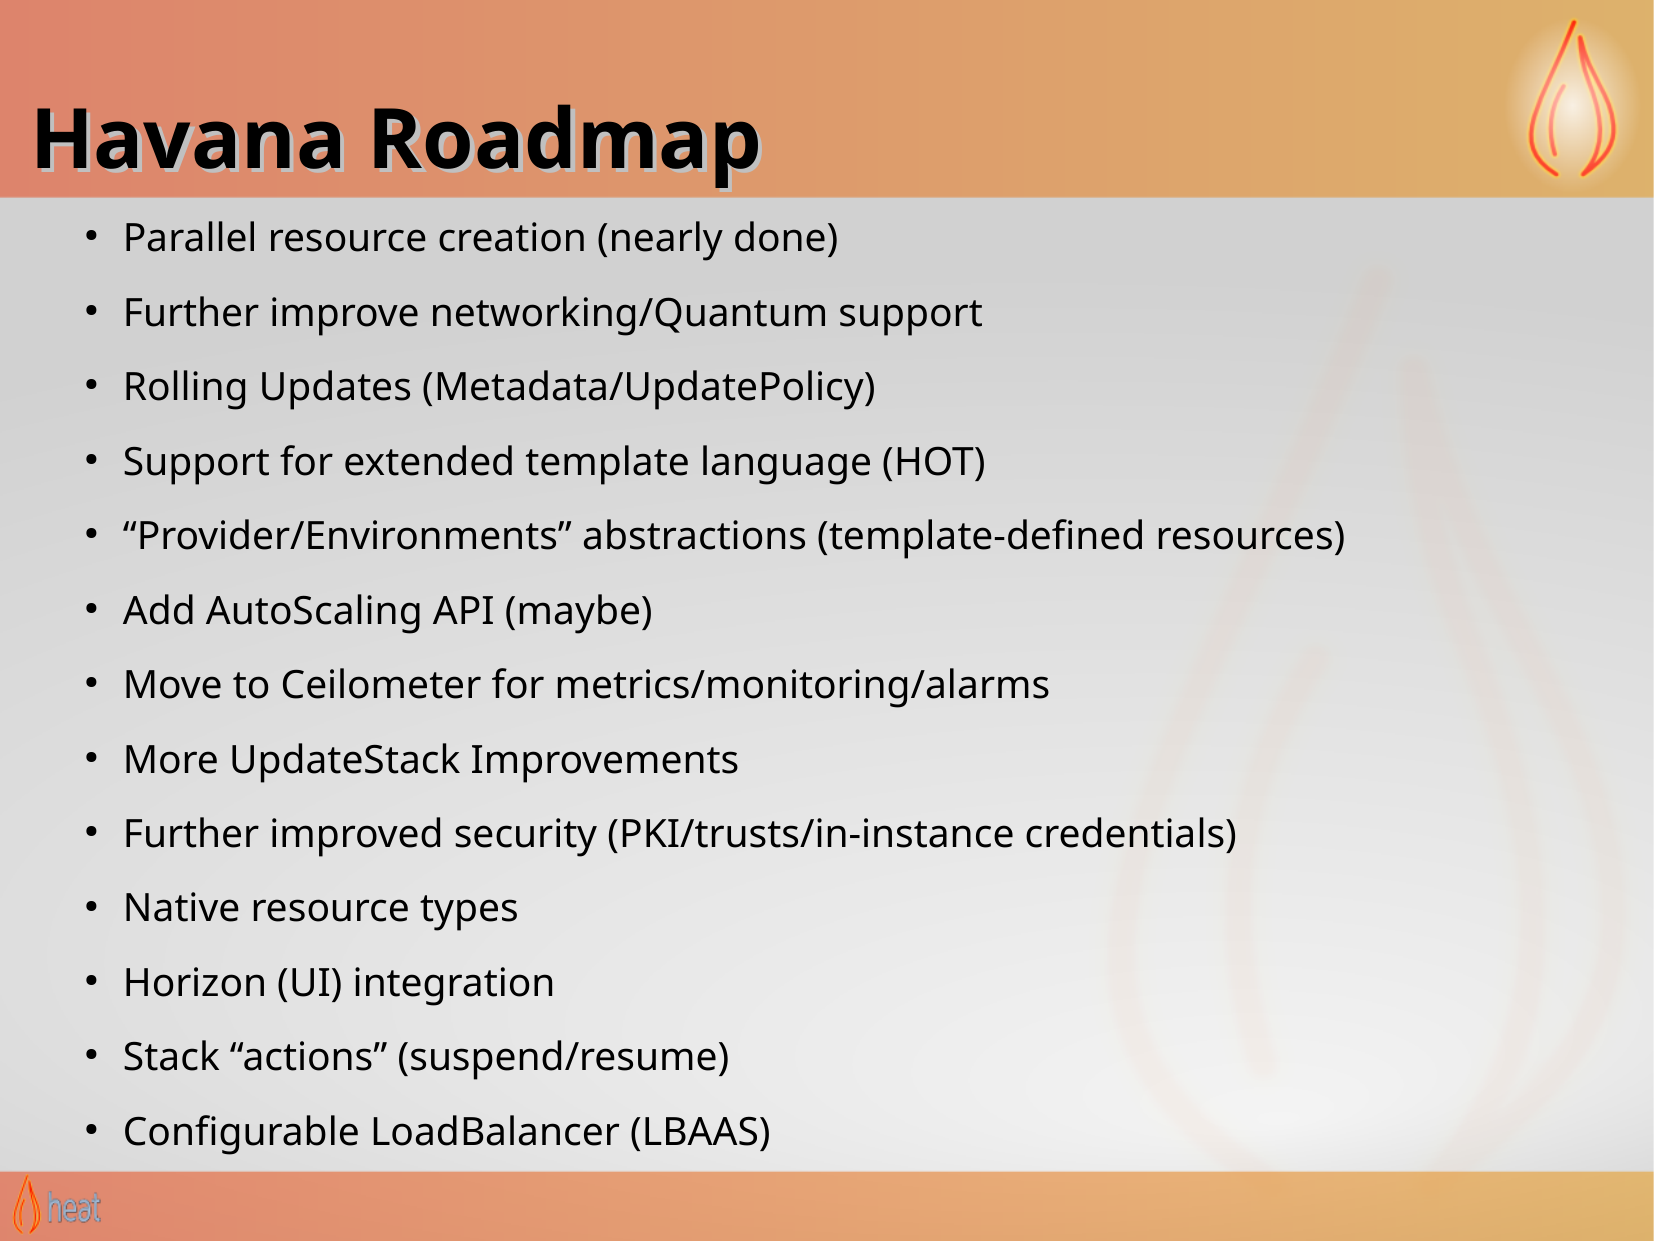

# Havana Roadmap
Parallel resource creation (nearly done)
Further improve networking/Quantum support
Rolling Updates (Metadata/UpdatePolicy)
Support for extended template language (HOT)
“Provider/Environments” abstractions (template-defined resources)
Add AutoScaling API (maybe)
Move to Ceilometer for metrics/monitoring/alarms
More UpdateStack Improvements
Further improved security (PKI/trusts/in-instance credentials)
Native resource types
Horizon (UI) integration
Stack “actions” (suspend/resume)
Configurable LoadBalancer (LBAAS)